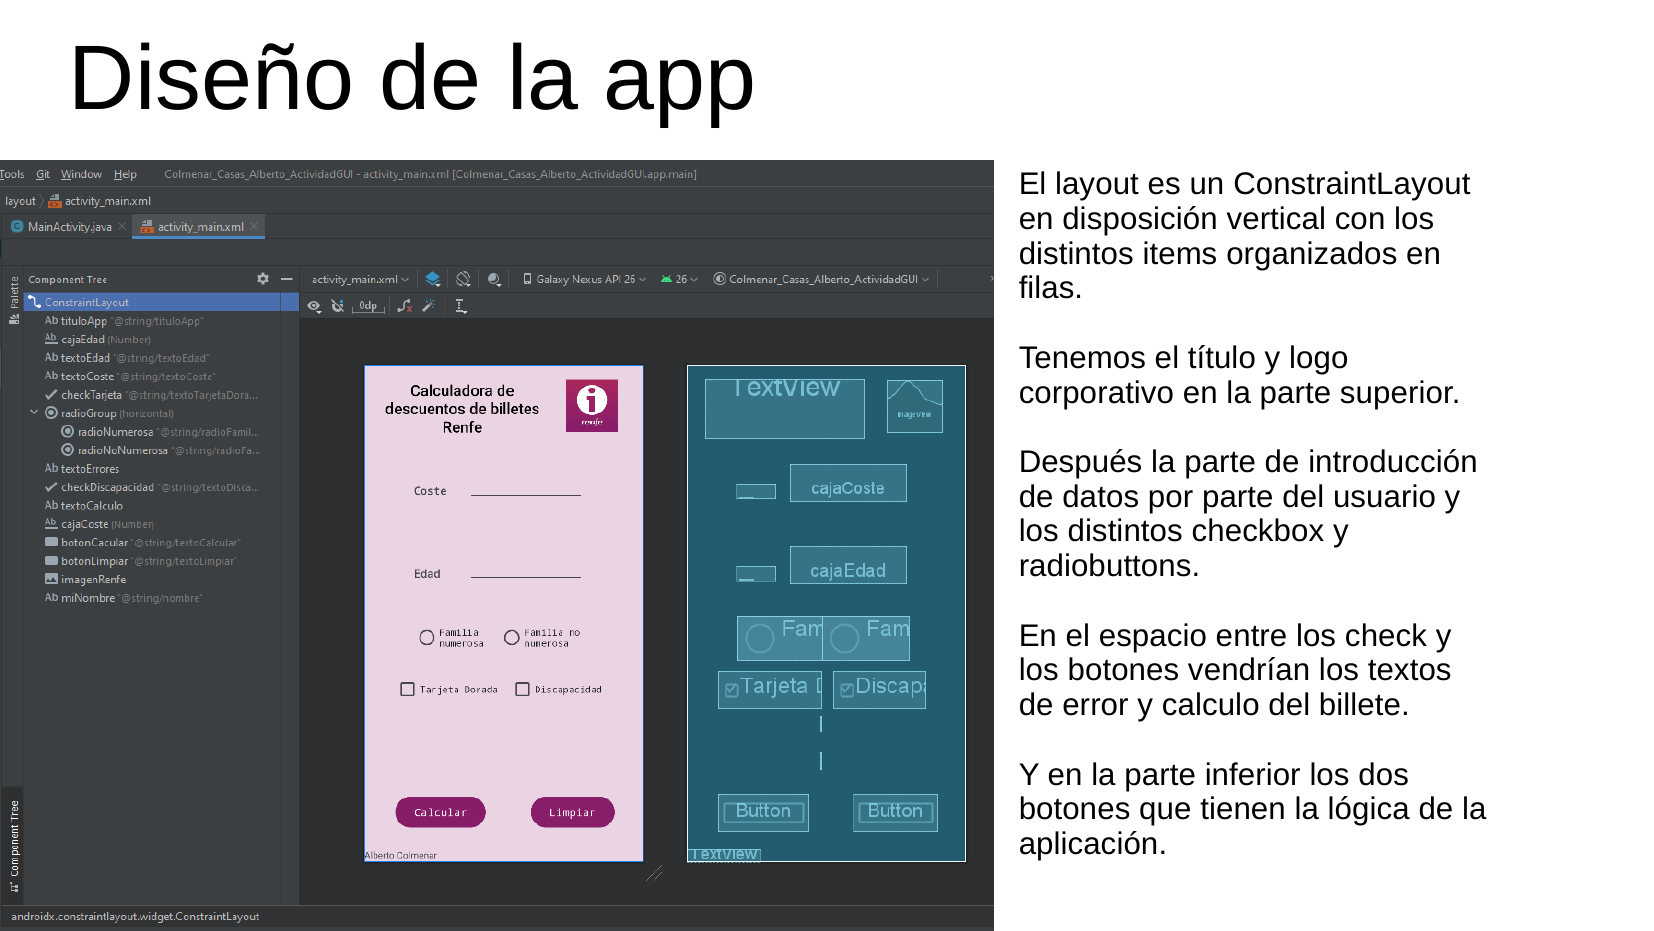

# Diseño de la app
El layout es un ConstraintLayout en disposición vertical con los distintos items organizados en filas.
Tenemos el título y logo corporativo en la parte superior.
Después la parte de introducción de datos por parte del usuario y los distintos checkbox y radiobuttons.
En el espacio entre los check y los botones vendrían los textos de error y calculo del billete.
Y en la parte inferior los dos botones que tienen la lógica de la aplicación.